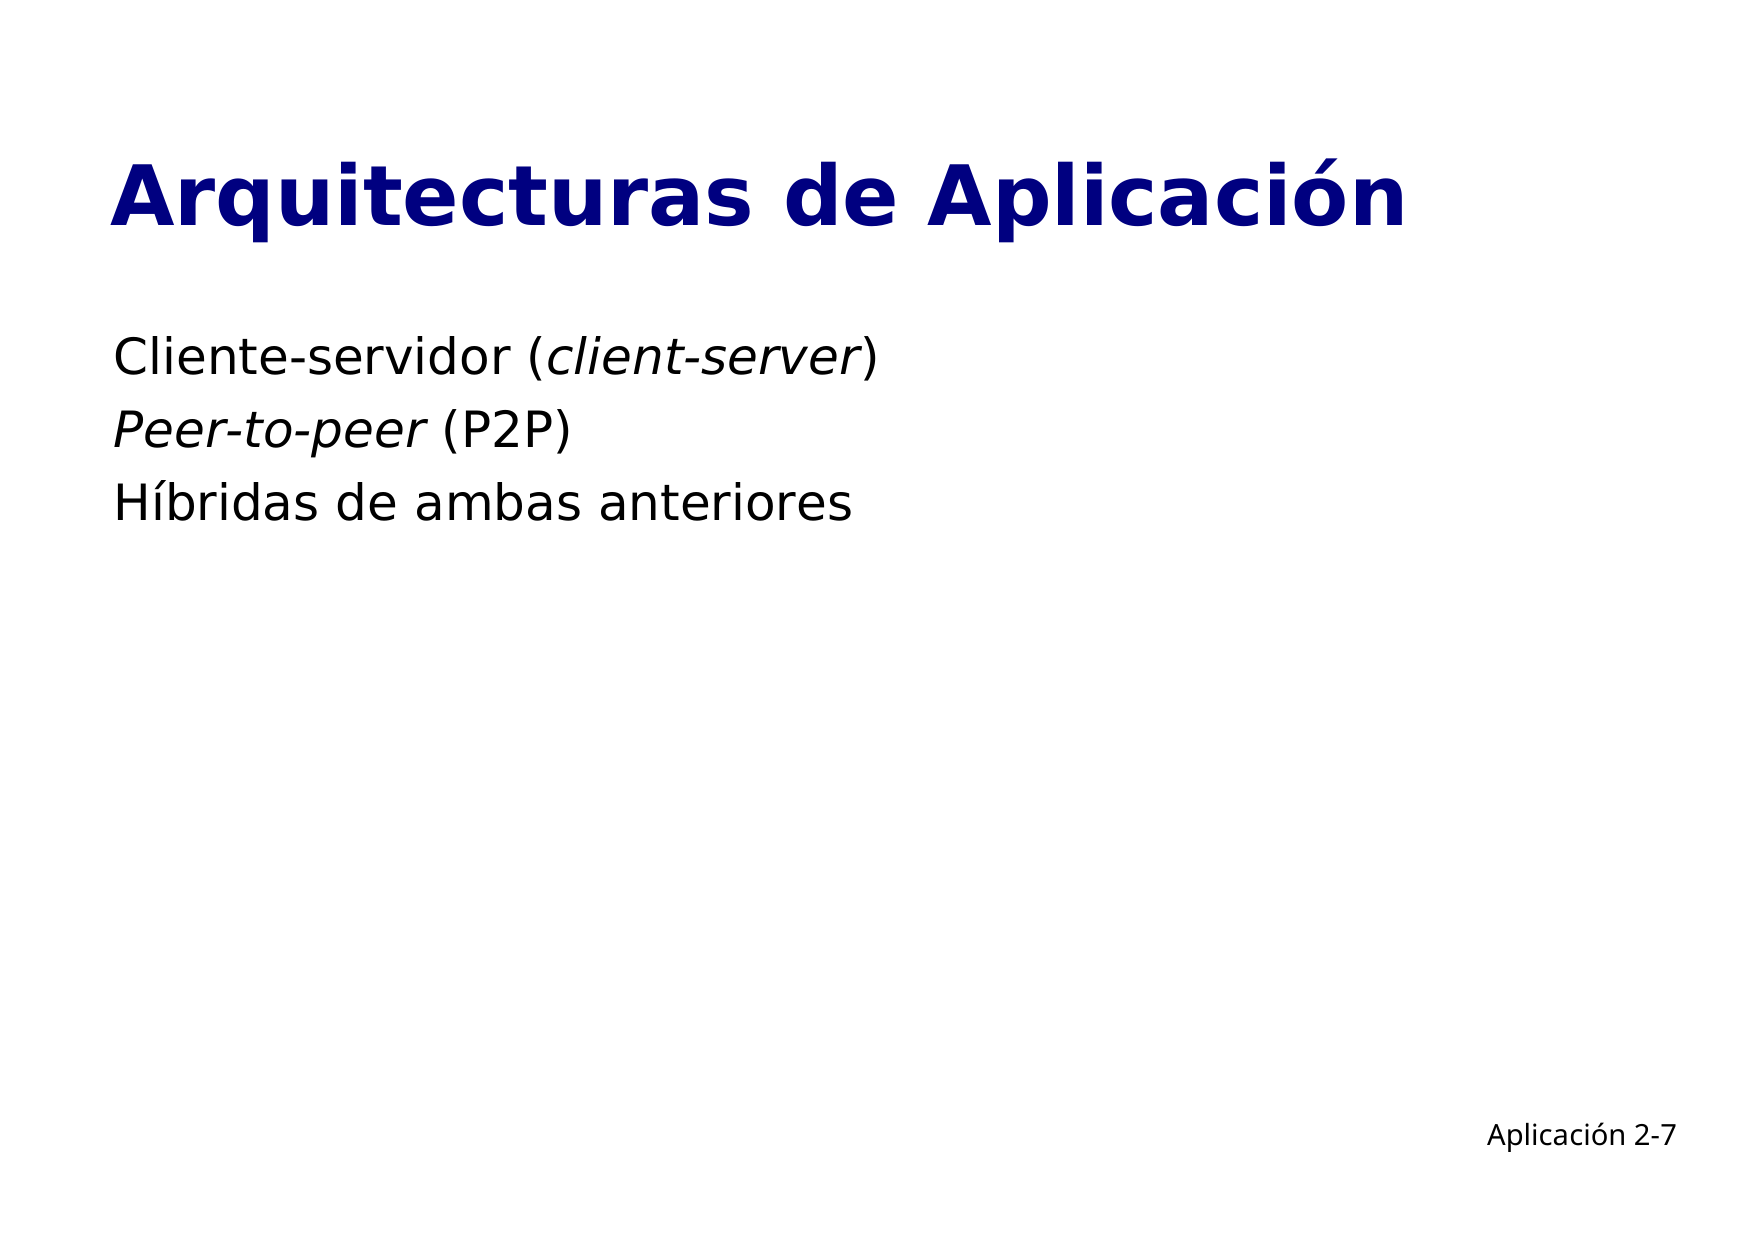

# Arquitecturas de Aplicación
Cliente-servidor (client-server)
Peer-to-peer (P2P)
Híbridas de ambas anteriores